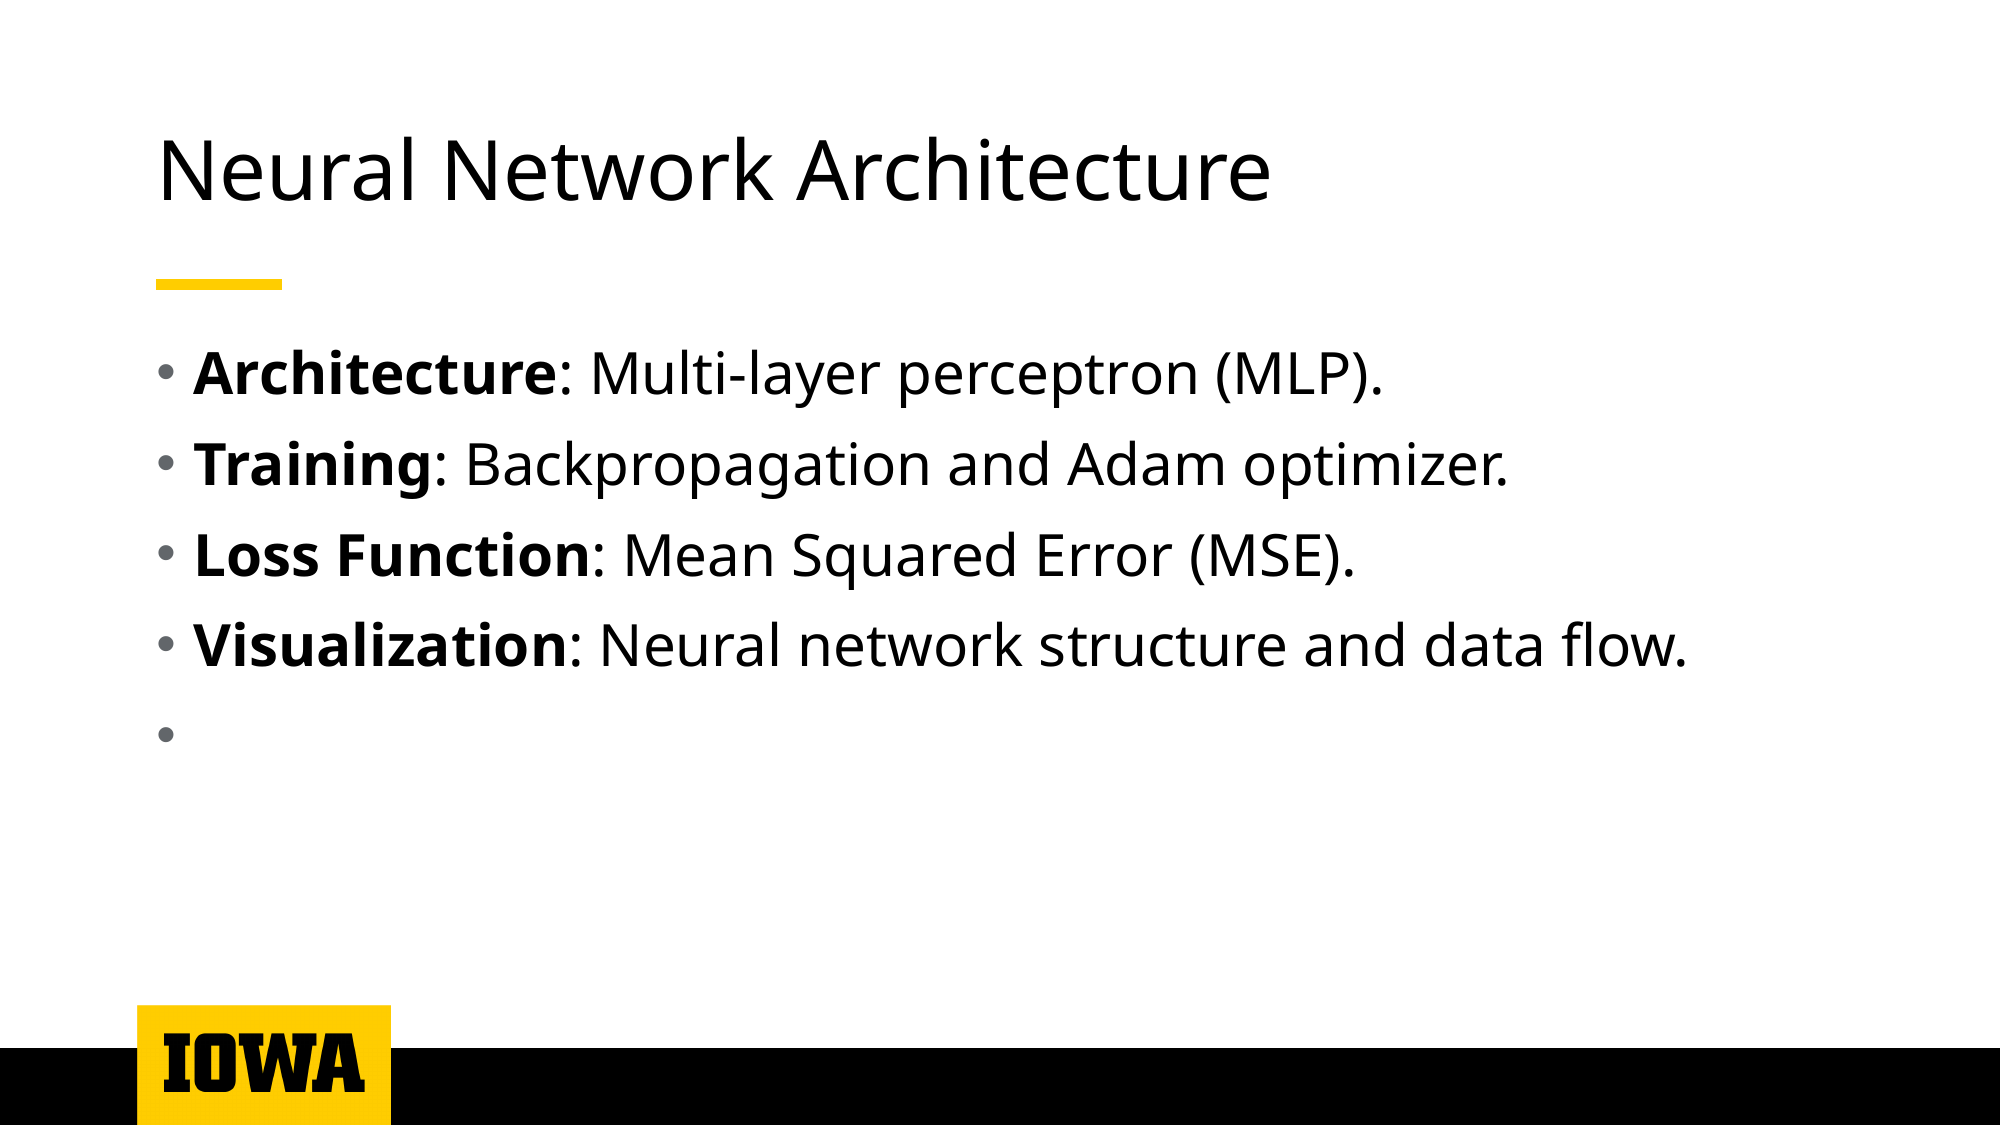

# Neural Network Architecture
Architecture: Multi-layer perceptron (MLP).
Training: Backpropagation and Adam optimizer.
Loss Function: Mean Squared Error (MSE).
Visualization: Neural network structure and data flow.